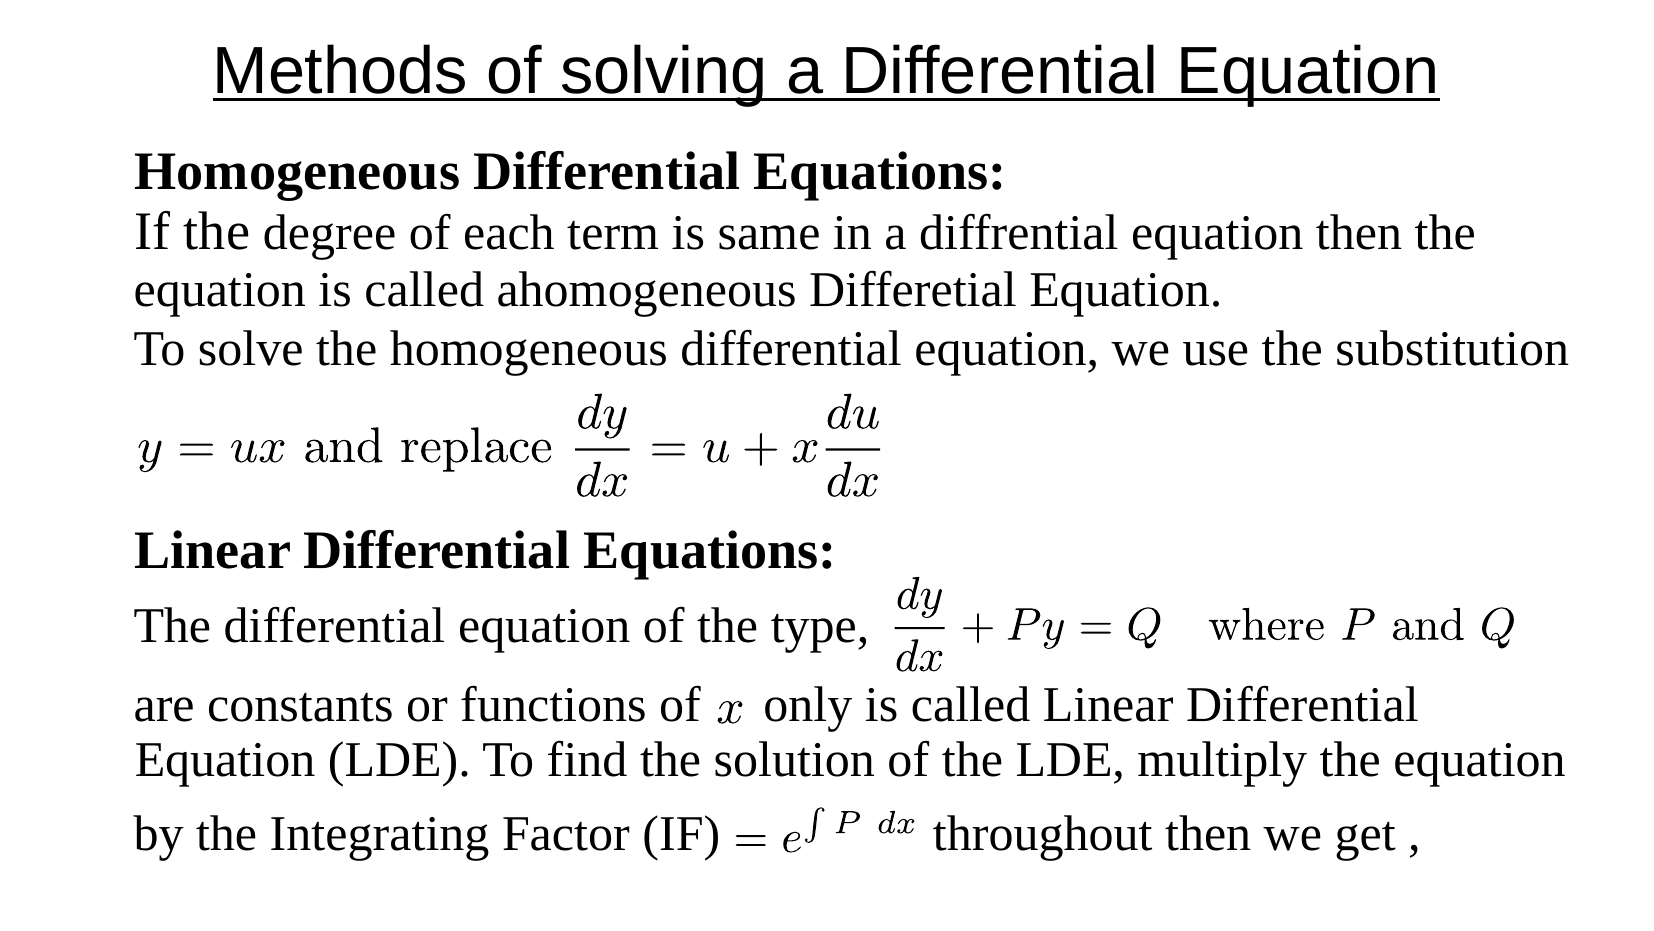

# Methods of solving a Differential Equation
	 Homogeneous Differential Equations:
	 If the degree of each term is same in a diffrential equation then the
	 equation is called ahomogeneous Differetial Equation.
	 To solve the homogeneous differential equation, we use the substitution
	 Linear Differential Equations:
	 The differential equation of the type,
	 are constants or functions of only is called Linear Differential
 Equation (LDE). To find the solution of the LDE, multiply the equation
	 by the Integrating Factor (IF) throughout then we get ,